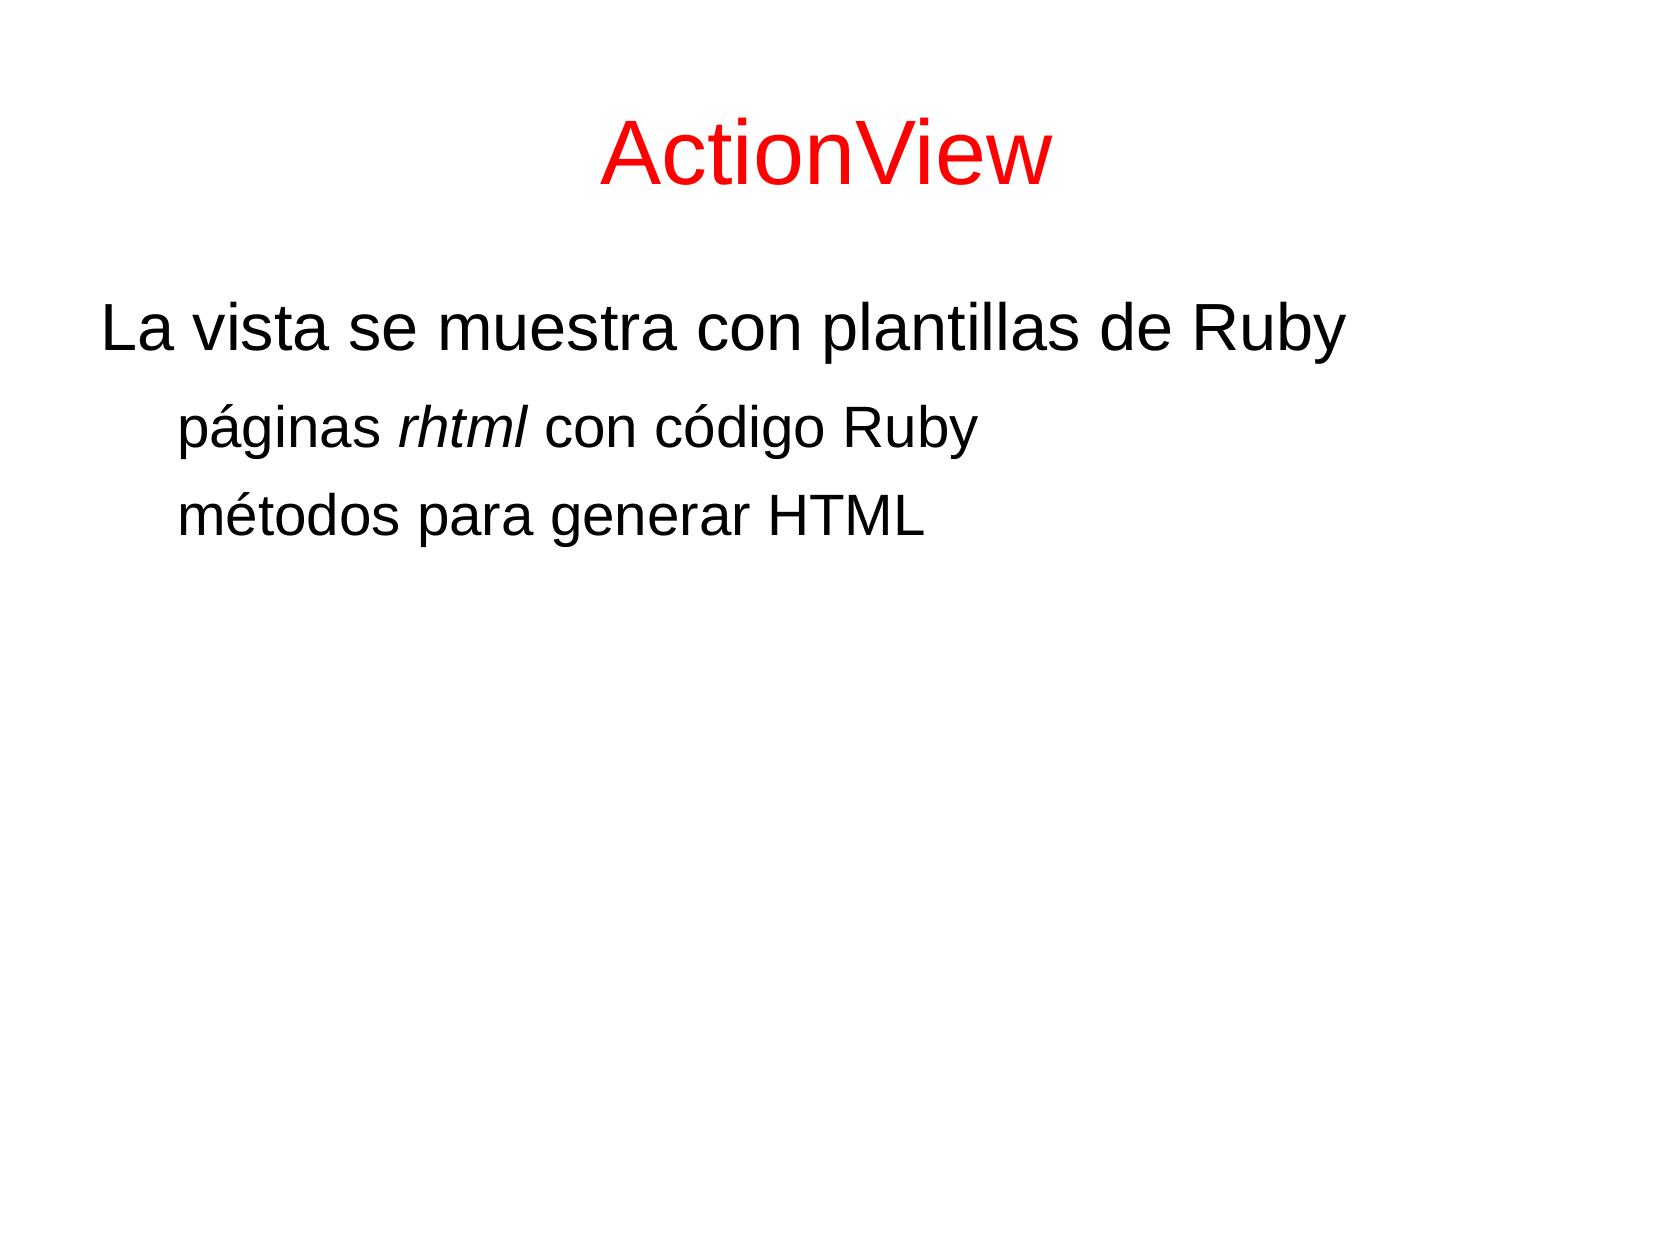

# ActionView
La vista se muestra con plantillas de Ruby
páginas rhtml con código Ruby
métodos para generar HTML